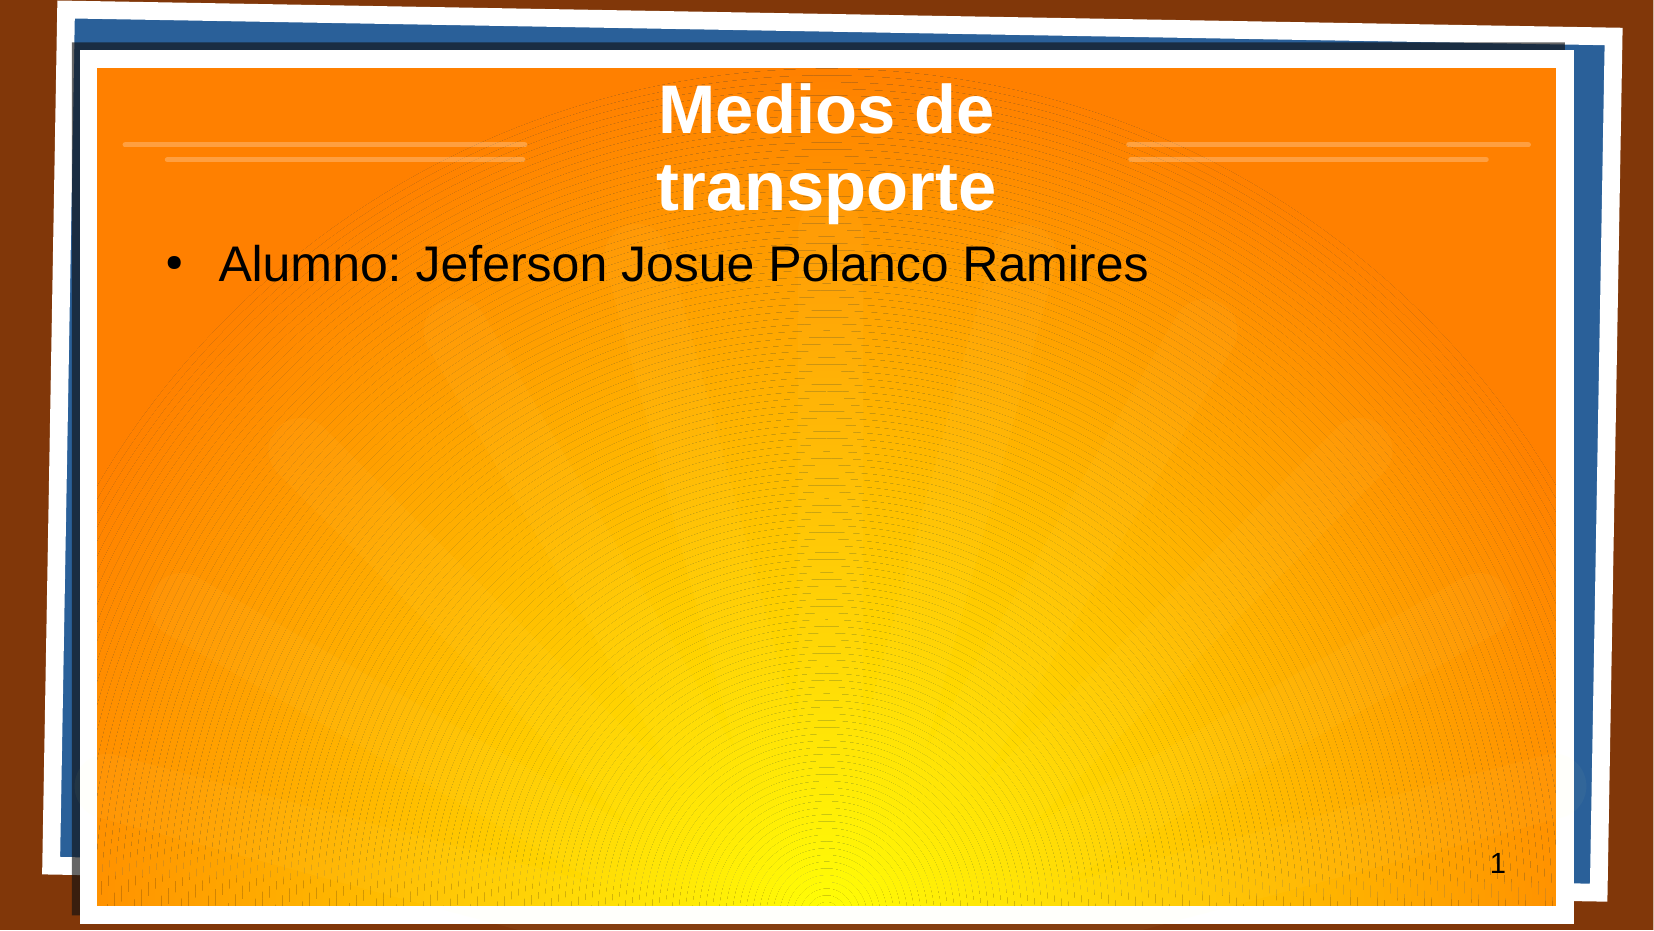

# Medios de transporte
Alumno: Jeferson Josue Polanco Ramires
1